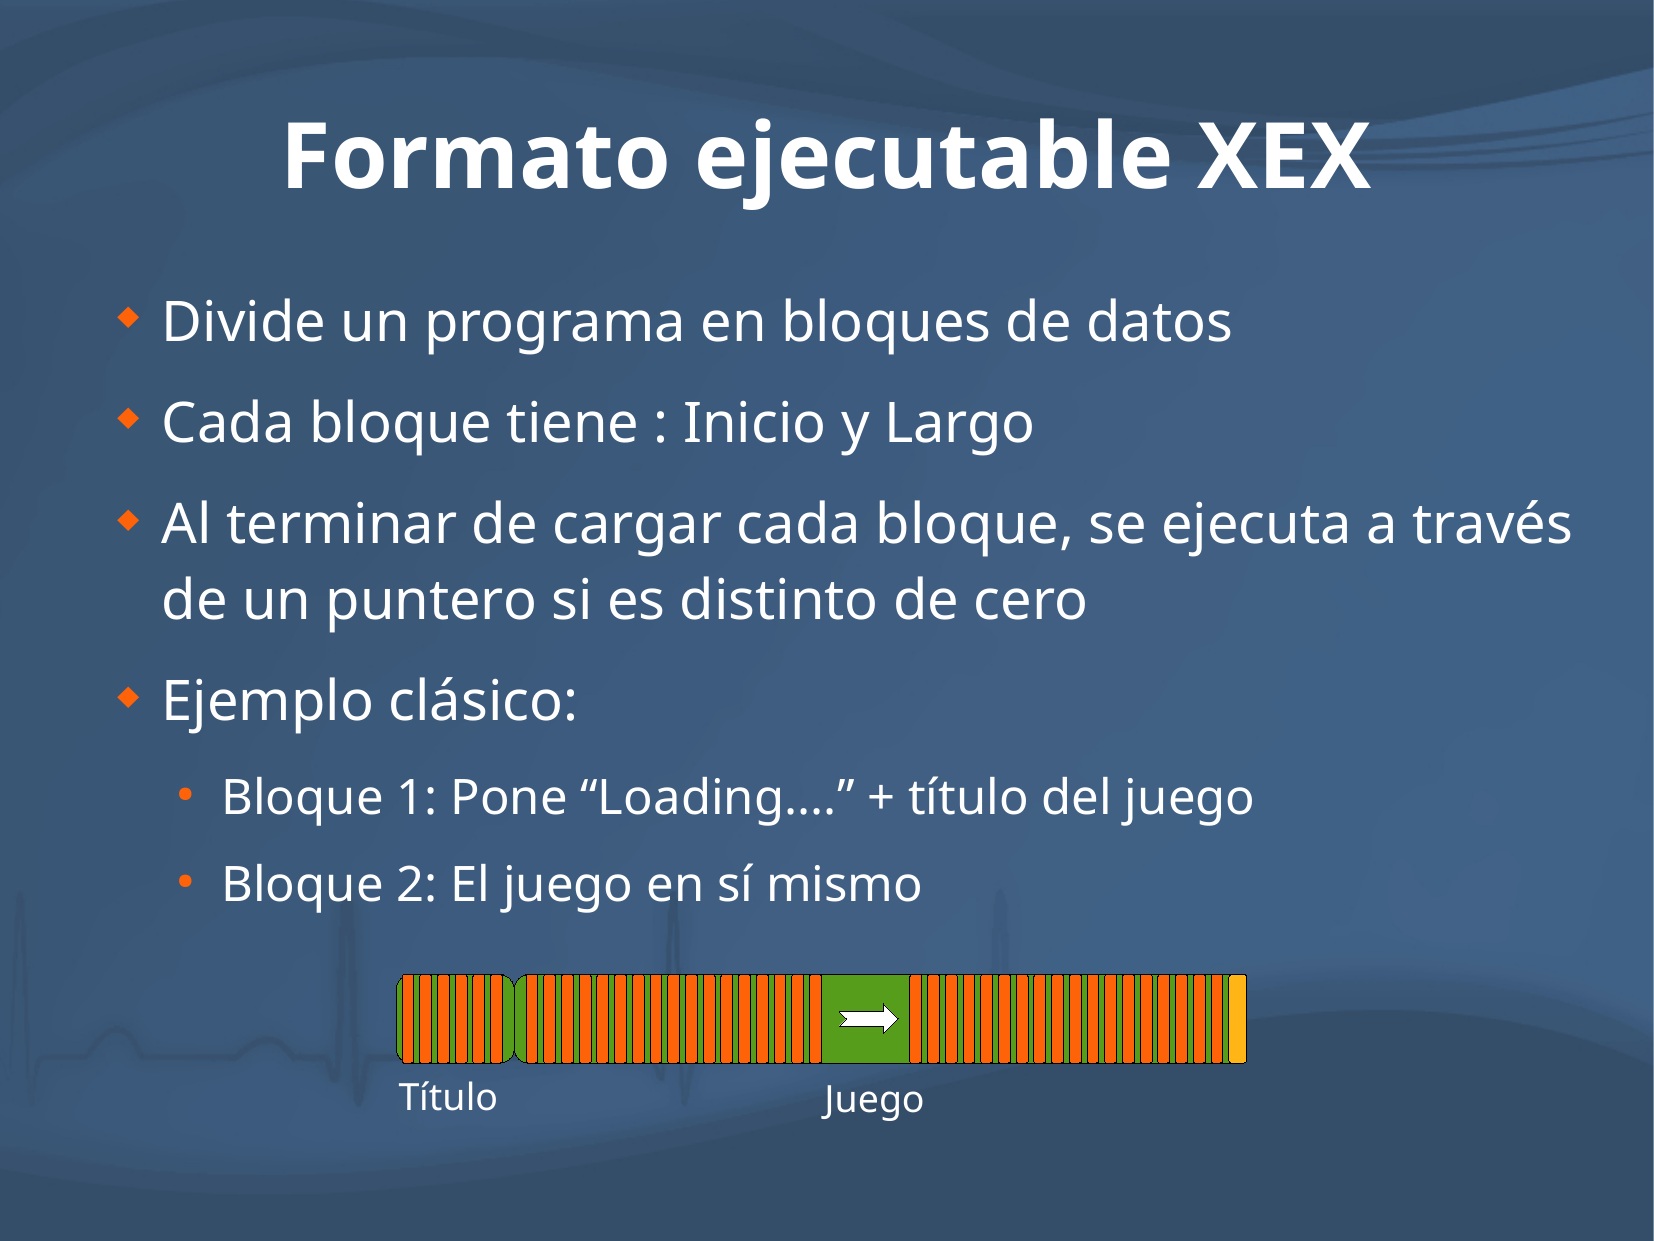

# Formato ejecutable XEX
Divide un programa en bloques de datos
Cada bloque tiene : Inicio y Largo
Al terminar de cargar cada bloque, se ejecuta a través de un puntero si es distinto de cero
Ejemplo clásico:
Bloque 1: Pone “Loading....” + título del juego
Bloque 2: El juego en sí mismo
Título
Juego